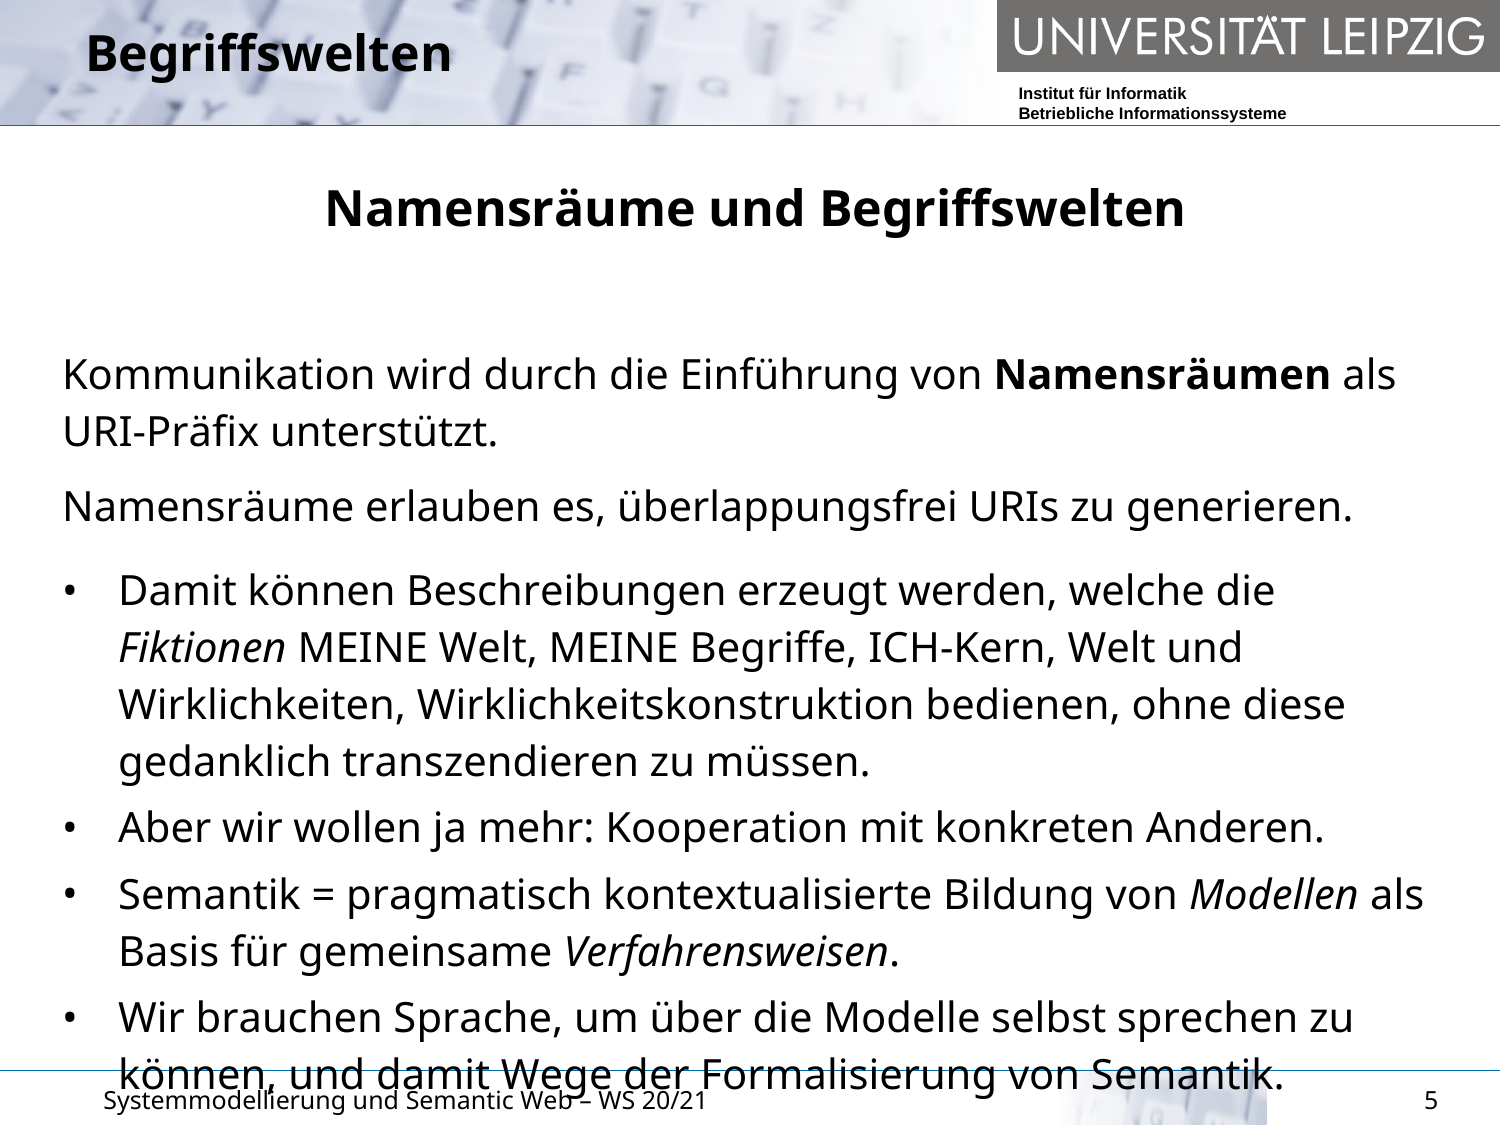

Begriffswelten
# Namensräume und Begriffswelten
Kommunikation wird durch die Einführung von Namensräumen als URI-Präfix unterstützt.
Namensräume erlauben es, überlappungsfrei URIs zu generieren.
Damit können Beschreibungen erzeugt werden, welche die Fiktionen MEINE Welt, MEINE Begriffe, ICH-Kern, Welt und Wirklichkeiten, Wirklichkeitskonstruktion bedienen, ohne diese gedanklich transzendieren zu müssen.
Aber wir wollen ja mehr: Kooperation mit konkreten Anderen.
Semantik = pragmatisch kontextualisierte Bildung von Modellen als Basis für gemeinsame Verfahrensweisen.
Wir brauchen Sprache, um über die Modelle selbst sprechen zu können, und damit Wege der Formalisierung von Semantik.
Systemmodellierung und Semantic Web – WS 20/21
5